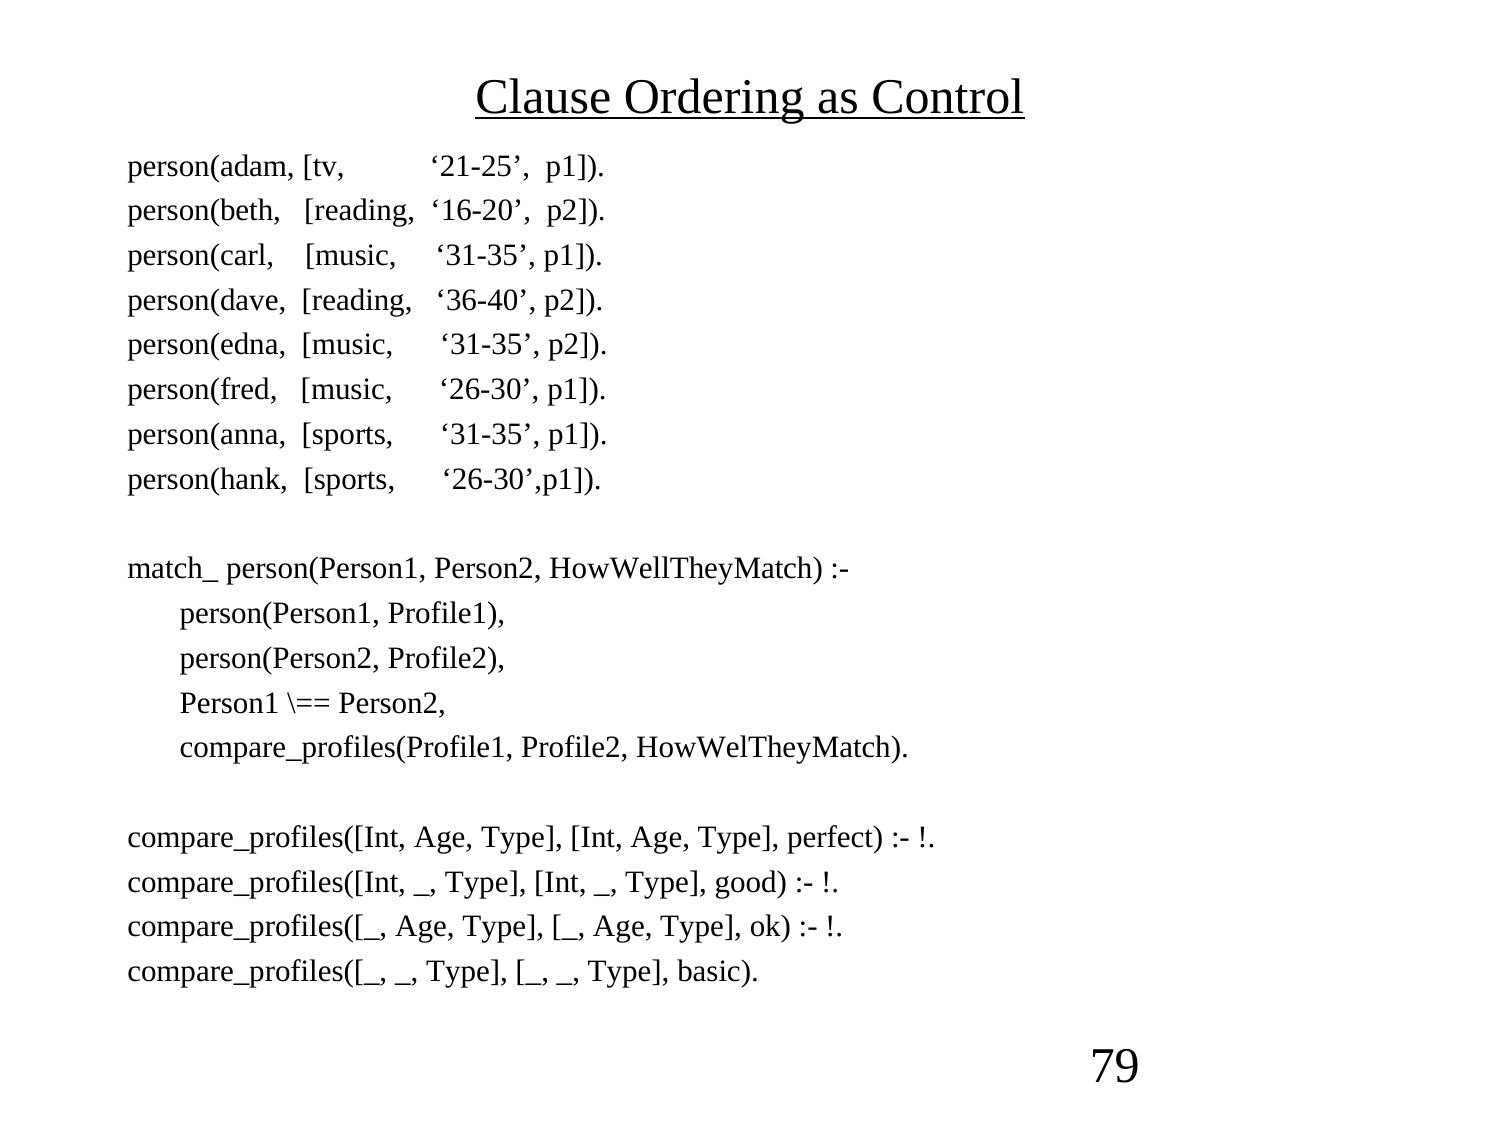

# Clause Ordering as Control
person(adam, [tv,	 ‘21-25’,	p1]).
person(beth, [reading, ‘16-20’, p2]).
person(carl, [music, ‘31-35’, p1]).
person(dave, [reading, ‘36-40’, p2]).
person(edna, [music, ‘31-35’, p2]).
person(fred, [music, ‘26-30’, p1]).
person(anna, [sports, ‘31-35’, p1]).
person(hank, [sports, ‘26-30’,p1]).
match_ person(Person1, Person2, HowWellTheyMatch) :-
	person(Person1, Profile1),
	person(Person2, Profile2),
	Person1 \== Person2,
	compare_profiles(Profile1, Profile2, HowWelTheyMatch).
compare_profiles([Int, Age, Type], [Int, Age, Type], perfect) :- !.
compare_profiles([Int, _, Type], [Int, _, Type], good) :- !.
compare_profiles([_, Age, Type], [_, Age, Type], ok) :- !.
compare_profiles([_, _, Type], [_, _, Type], basic).
79